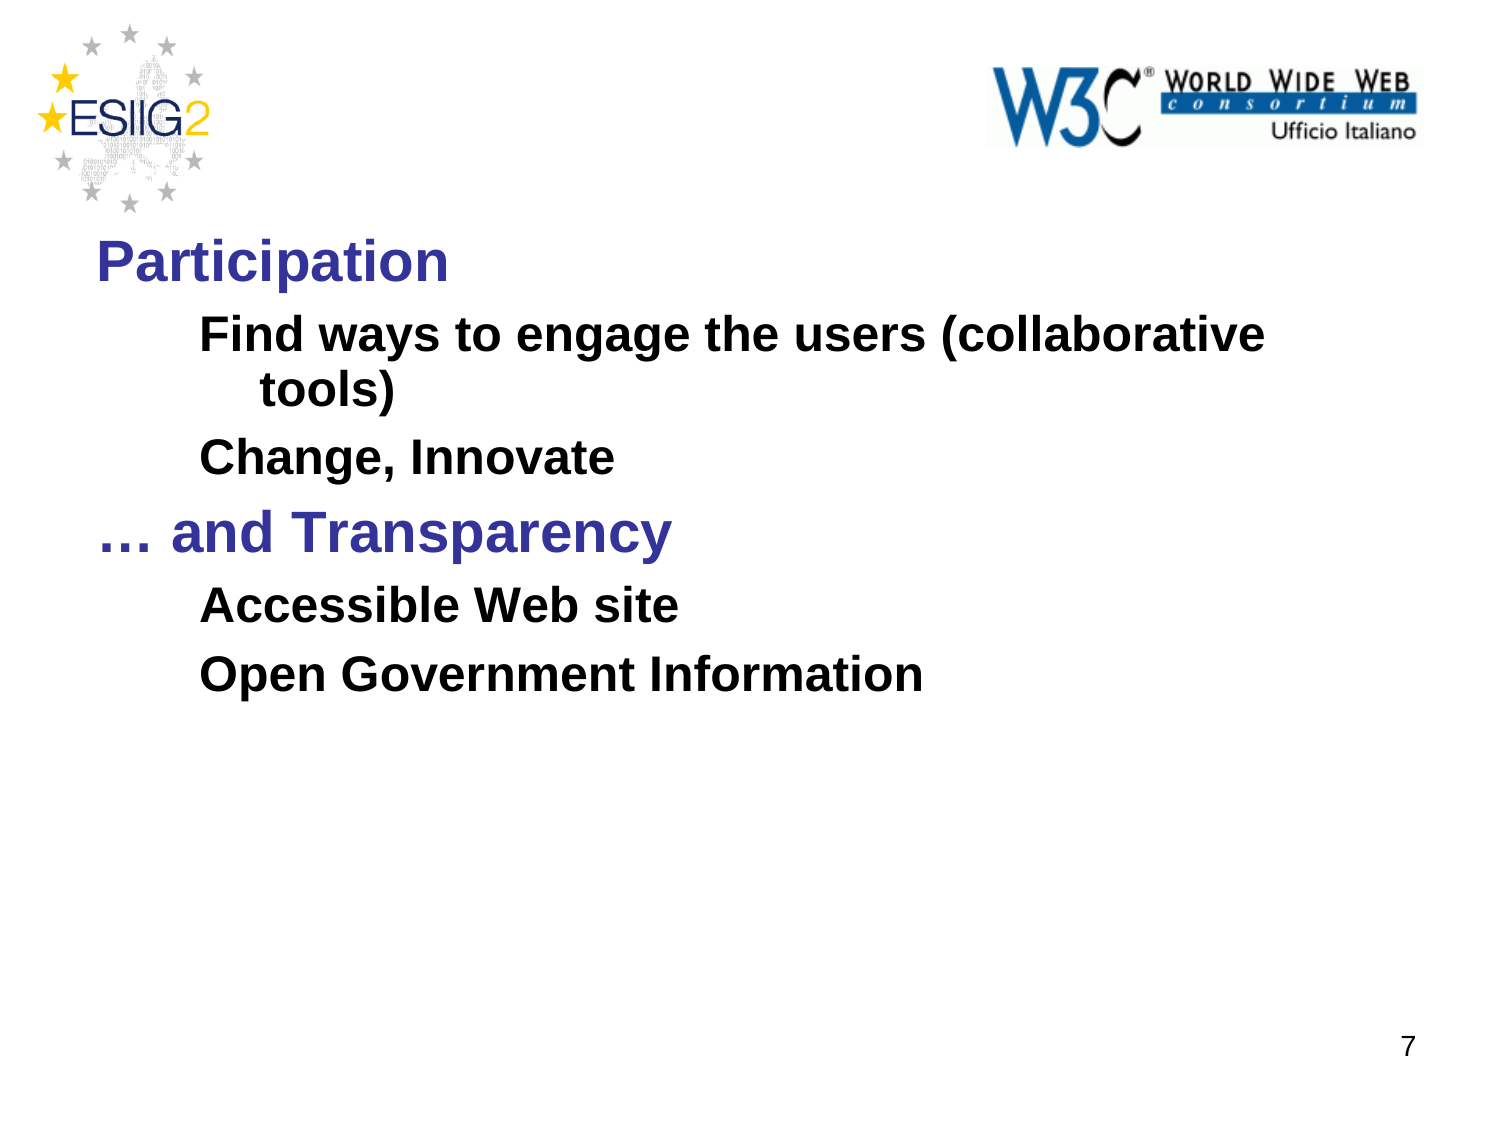

# Participation
Find ways to engage the users (collaborative tools)
Change, Innovate
… and Transparency
Accessible Web site
Open Government Information